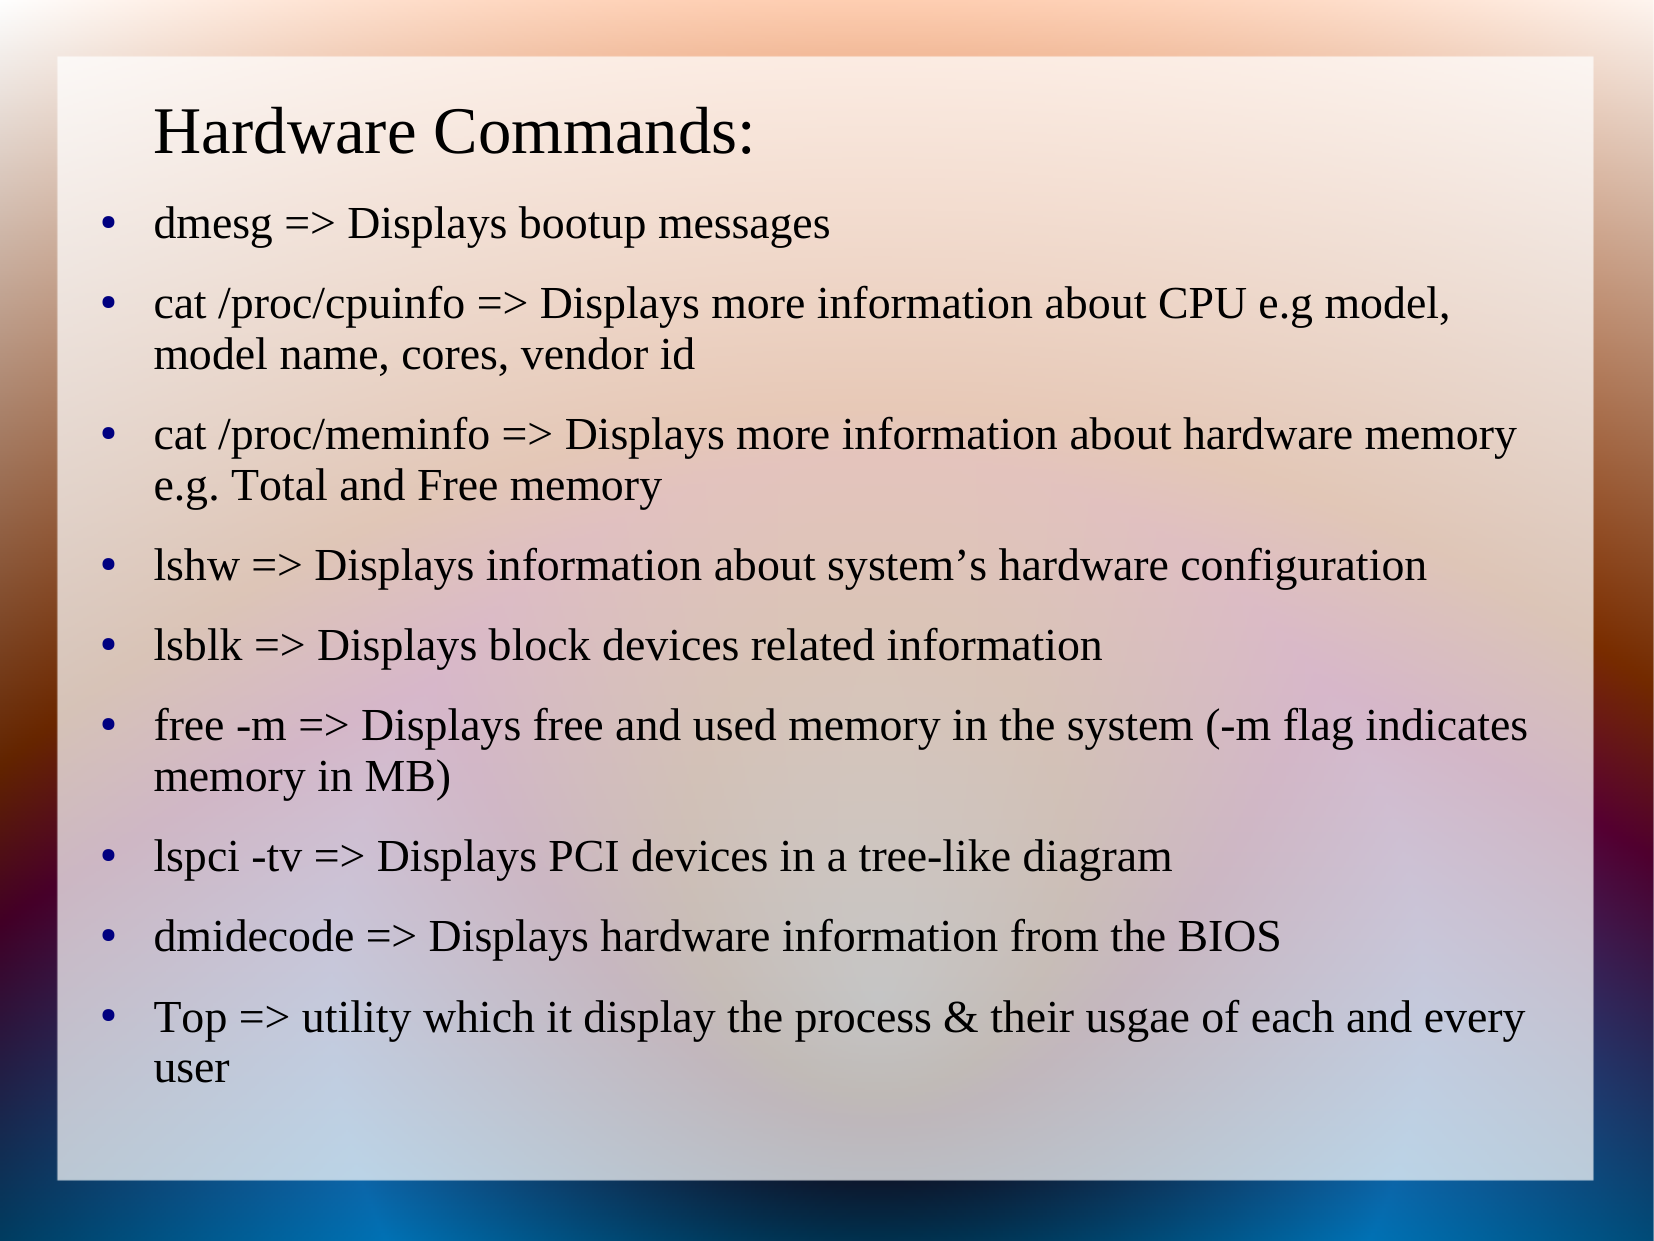

#
Hardware Commands:
dmesg => Displays bootup messages
cat /proc/cpuinfo => Displays more information about CPU e.g model, model name, cores, vendor id
cat /proc/meminfo => Displays more information about hardware memory e.g. Total and Free memory
lshw => Displays information about system’s hardware configuration
lsblk => Displays block devices related information
free -m => Displays free and used memory in the system (-m flag indicates memory in MB)
lspci -tv => Displays PCI devices in a tree-like diagram
dmidecode => Displays hardware information from the BIOS
Top => utility which it display the process & their usgae of each and every user